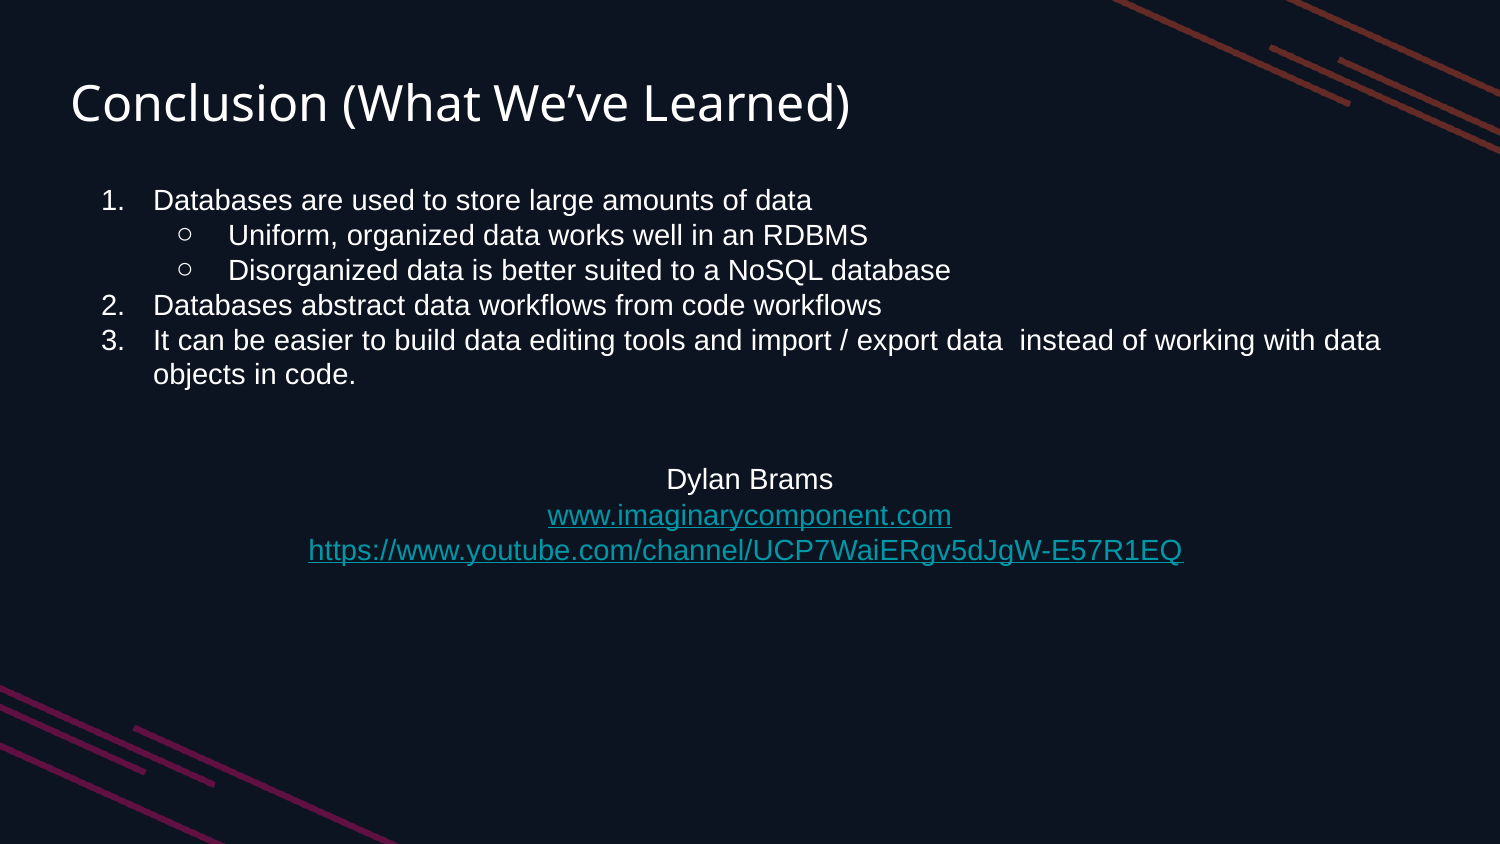

Conclusion (What We’ve Learned)
Databases are used to store large amounts of data
Uniform, organized data works well in an RDBMS
Disorganized data is better suited to a NoSQL database
Databases abstract data workflows from code workflows
It can be easier to build data editing tools and import / export data instead of working with data objects in code.
Dylan Brams
www.imaginarycomponent.com
https://www.youtube.com/channel/UCP7WaiERgv5dJgW-E57R1EQ